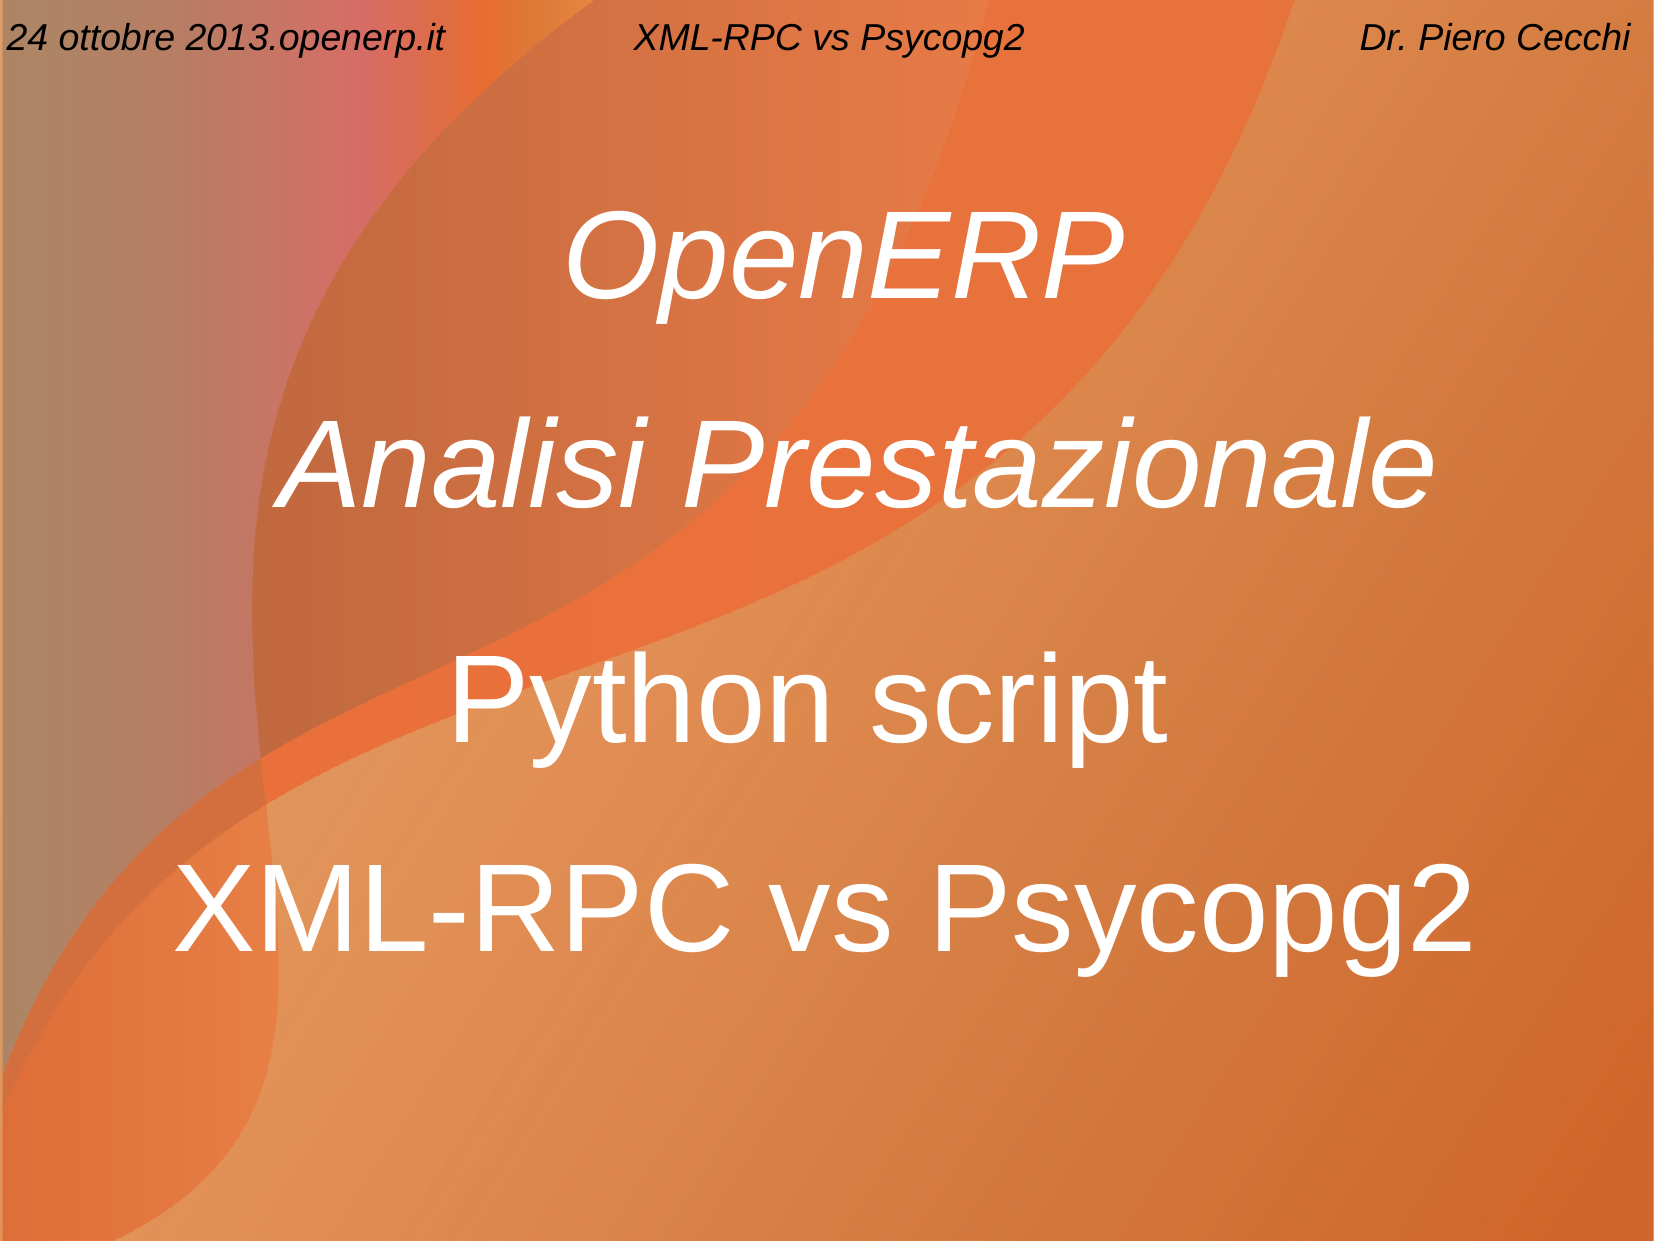

24 ottobre 2013.openerp.it XML-RPC vs Psycopg2 Dr. Piero Cecchi
OpenERP
 Analisi Prestazionale
# Python script XML-RPC vs Psycopg2